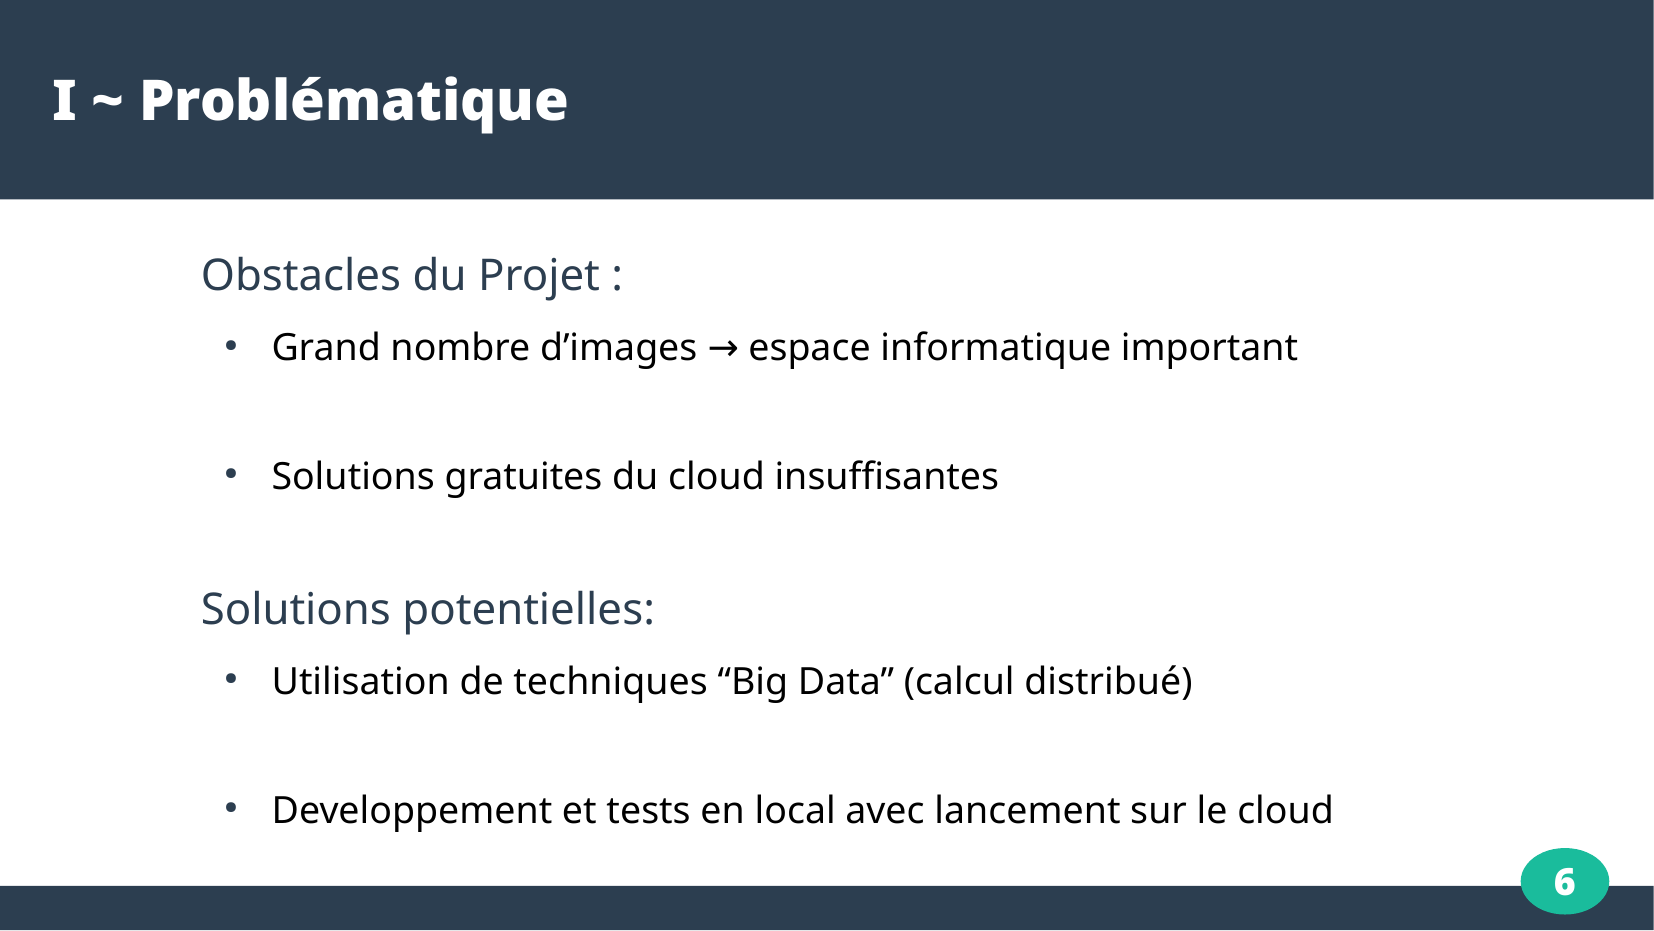

# I ~ Problématique
Obstacles du Projet :
Grand nombre d’images → espace informatique important
Solutions gratuites du cloud insuffisantes
Solutions potentielles:
Utilisation de techniques “Big Data” (calcul distribué)
Developpement et tests en local avec lancement sur le cloud
6